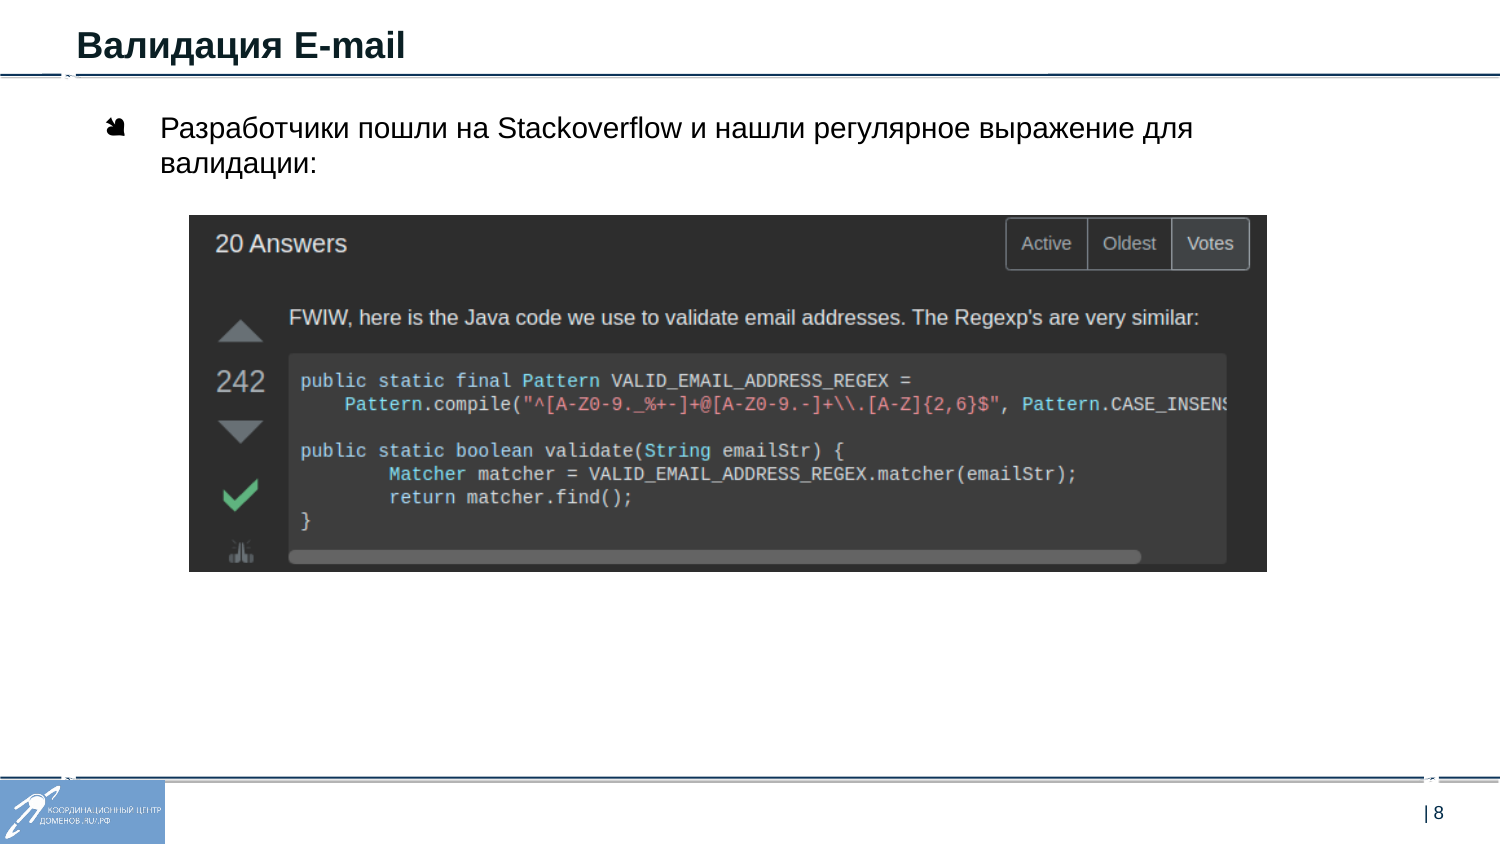

# Валидация E-mail
Разработчики пошли на Stackoverflow и нашли регулярное выражение для валидации: